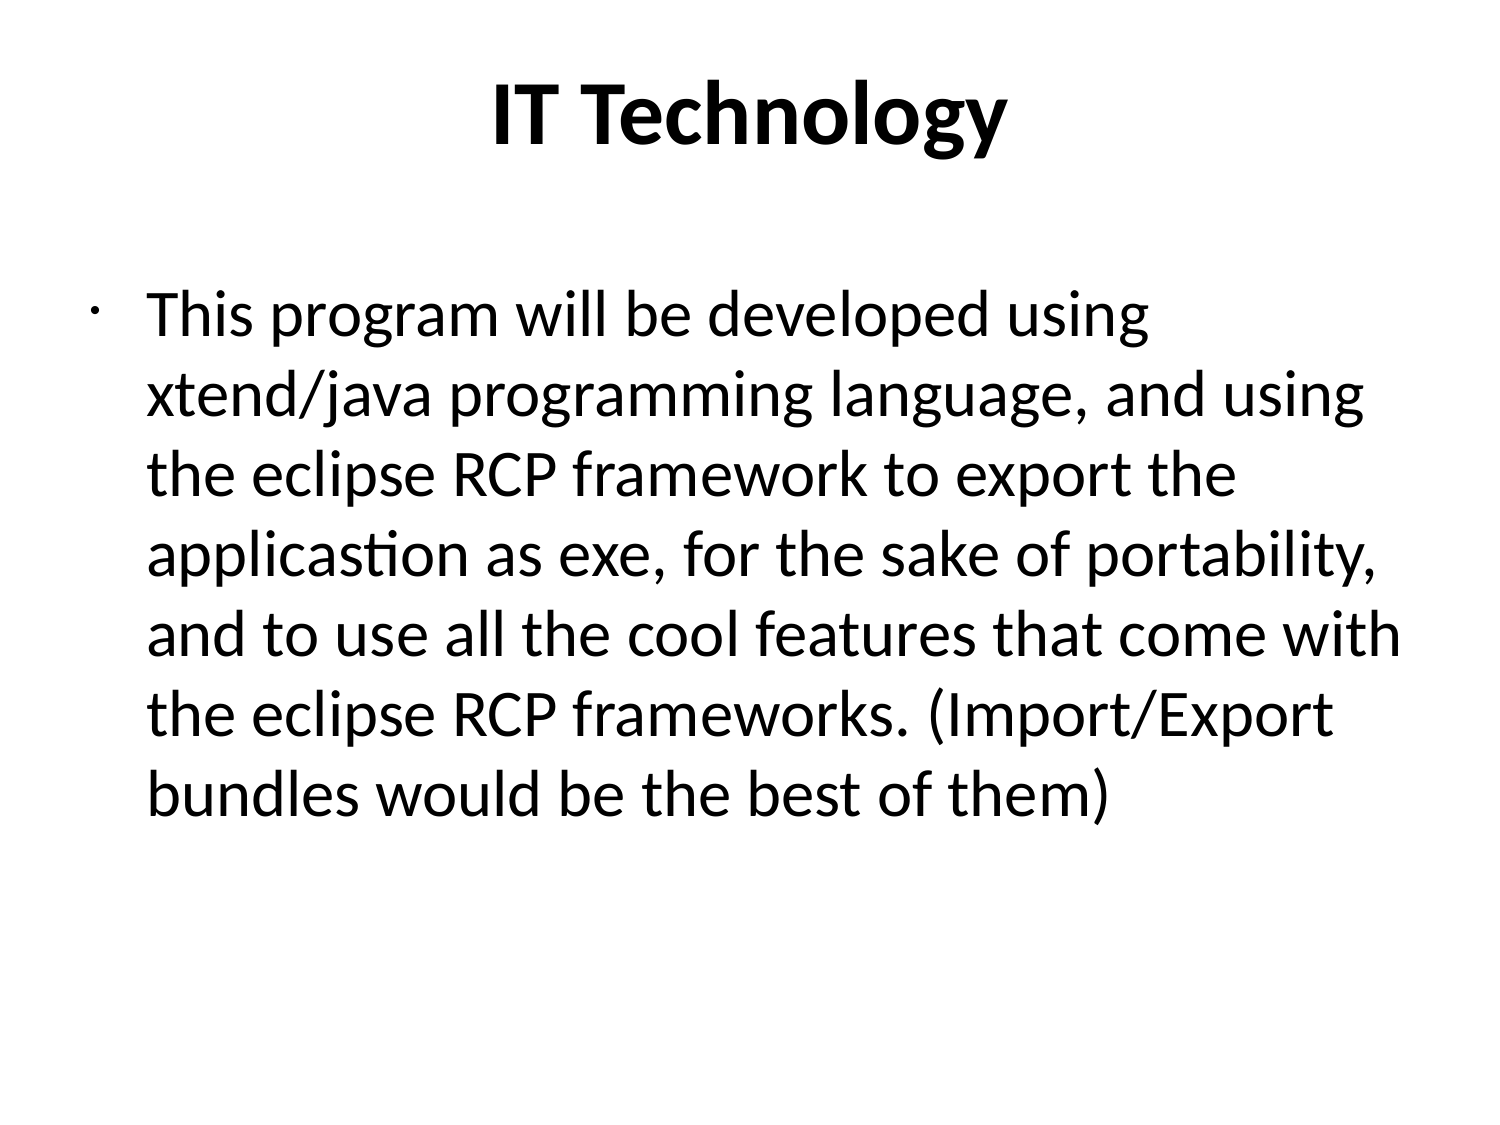

# IT Technology
This program will be developed using xtend/java programming language, and using the eclipse RCP framework to export the applicastion as exe, for the sake of portability, and to use all the cool features that come with the eclipse RCP frameworks. (Import/Export bundles would be the best of them)